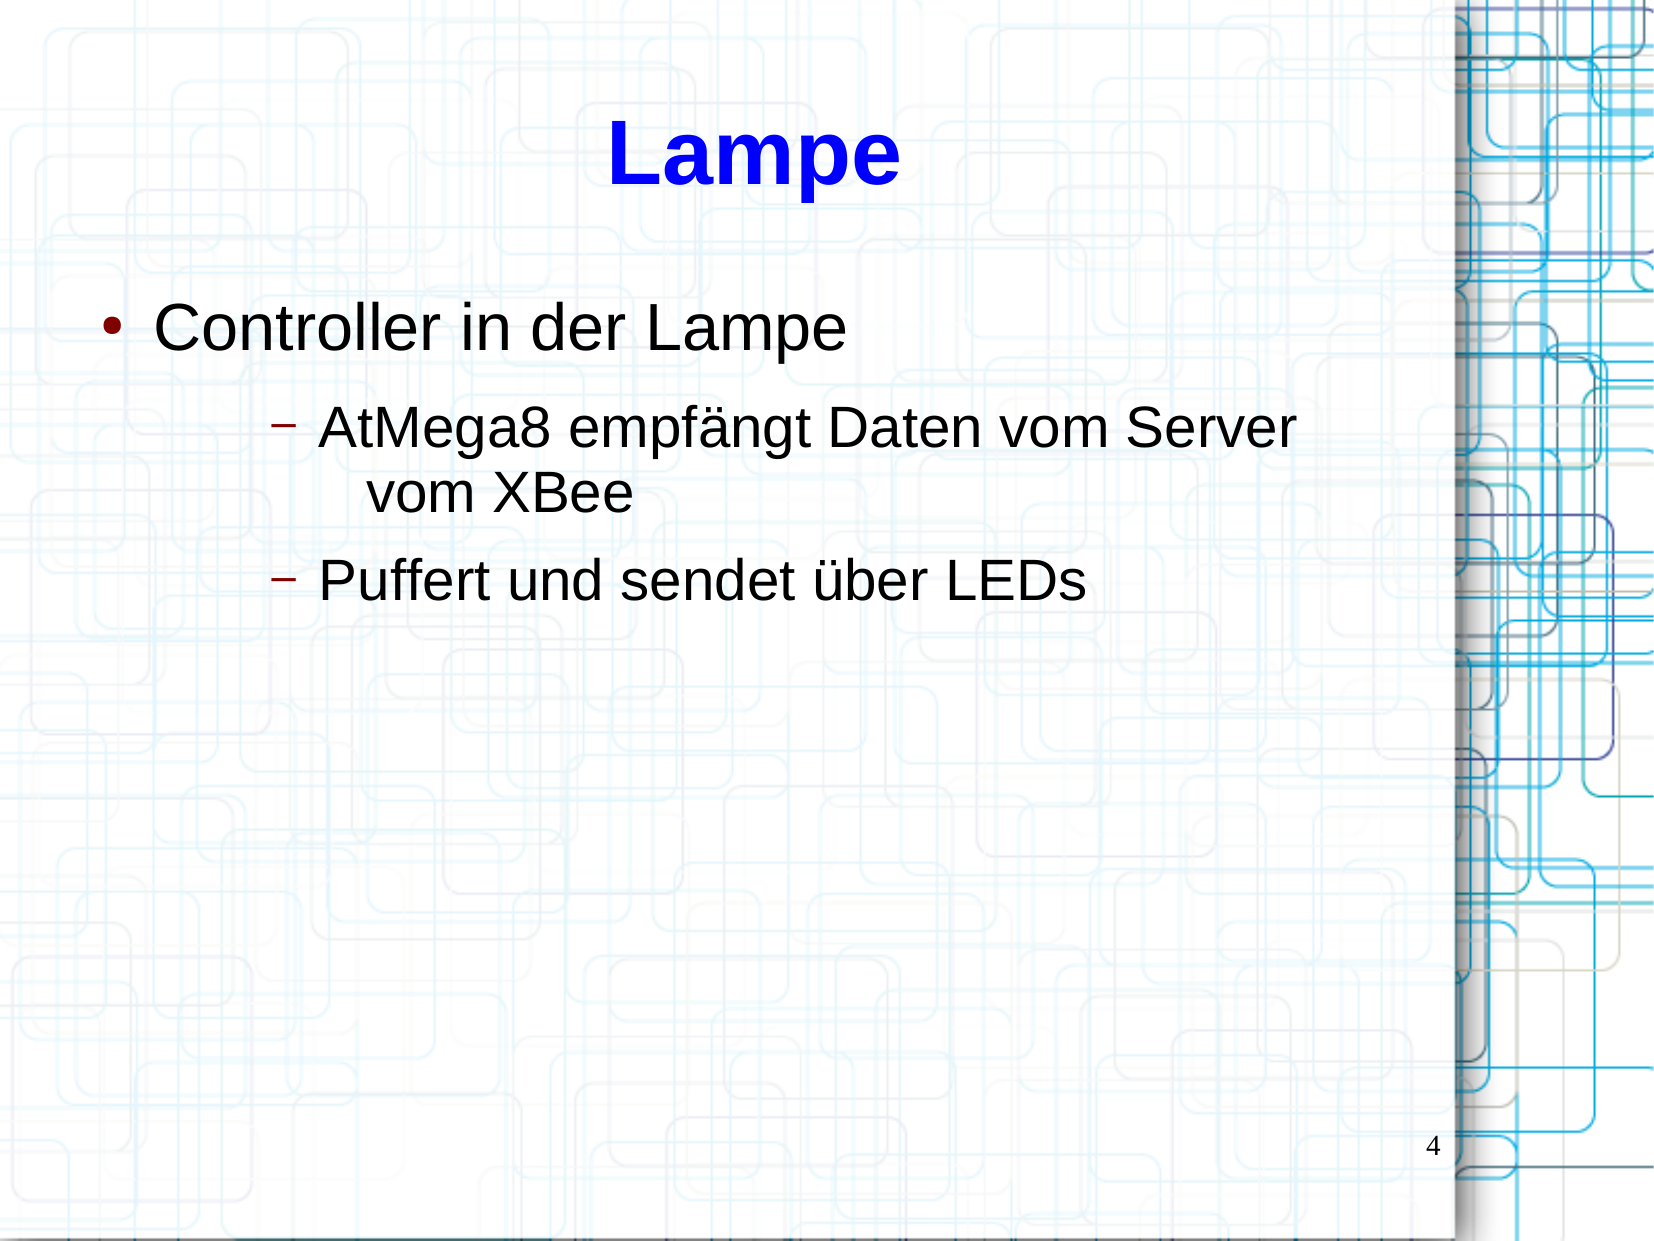

# Lampe
Controller in der Lampe
AtMega8 empfängt Daten vom Server vom XBee
Puffert und sendet über LEDs
4